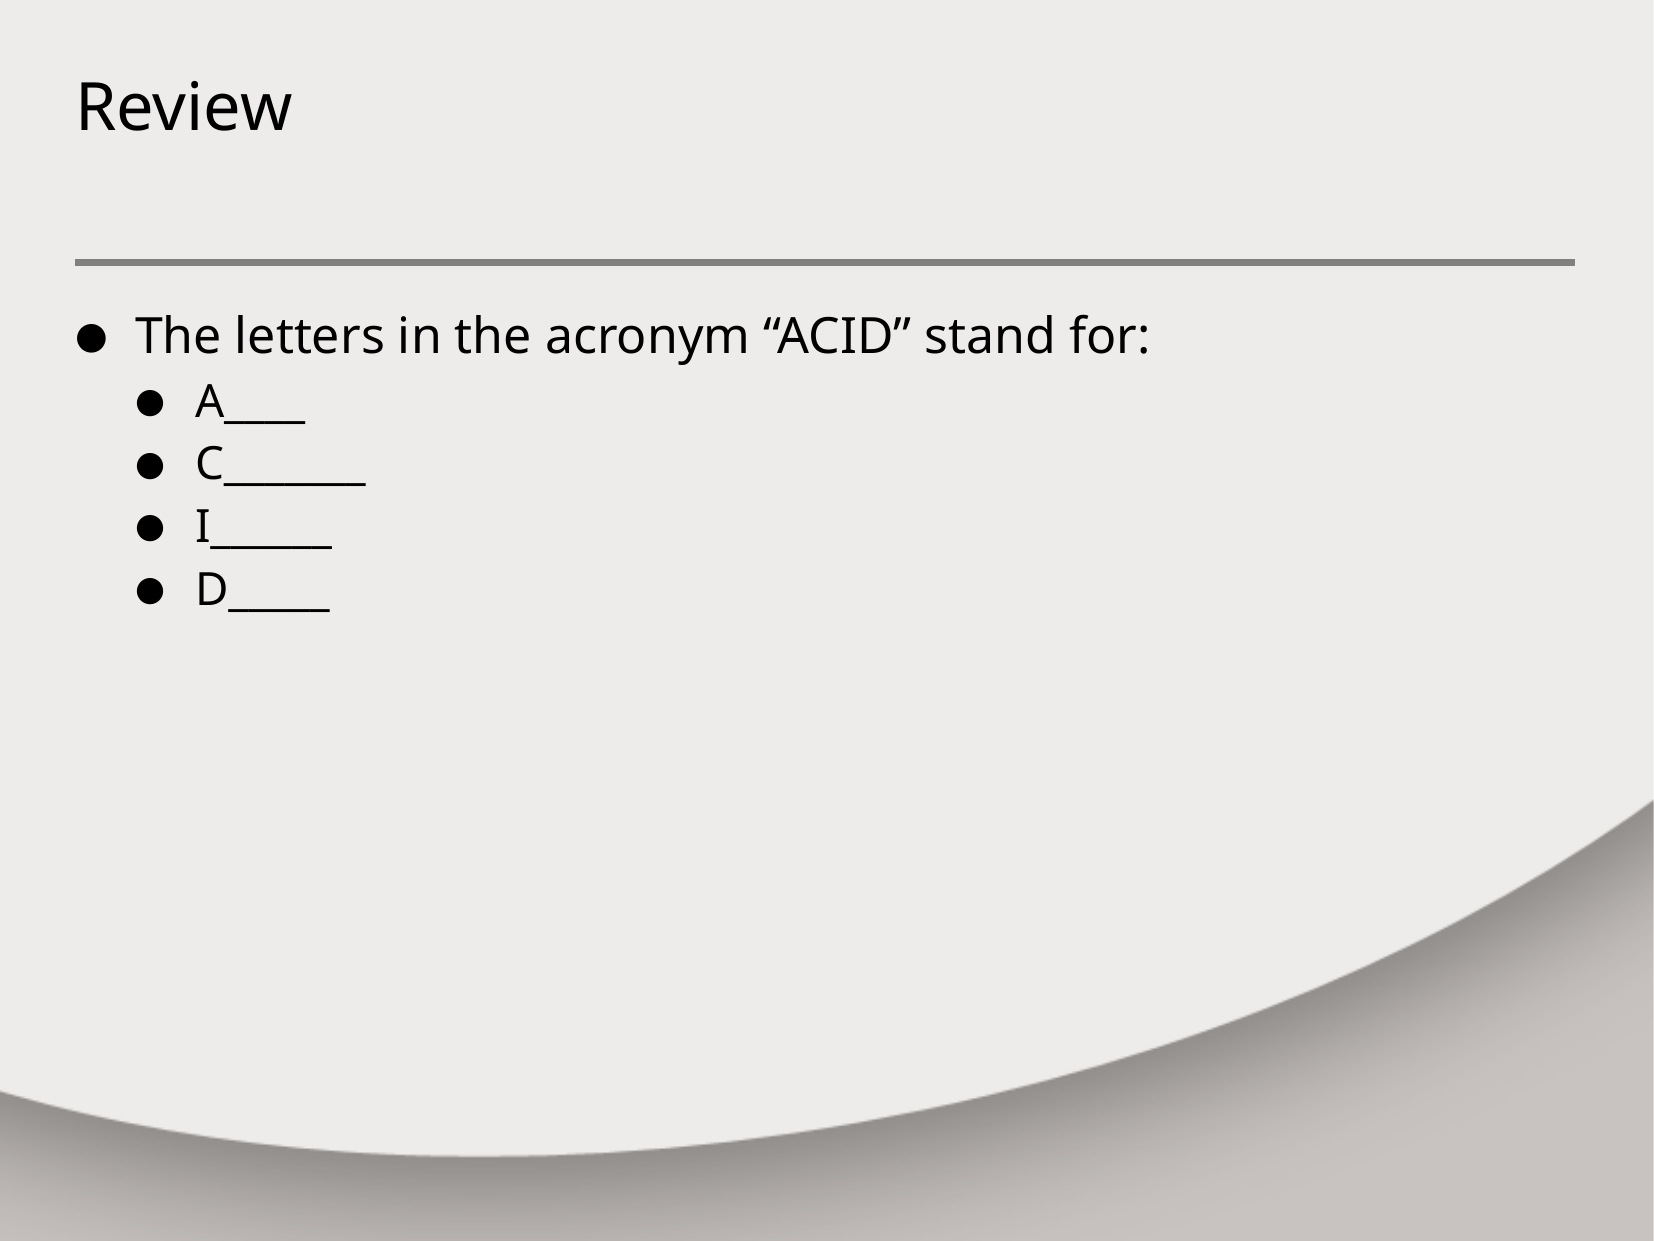

# Review
The letters in the acronym “ACID” stand for:
A____
C_______
I______
D_____